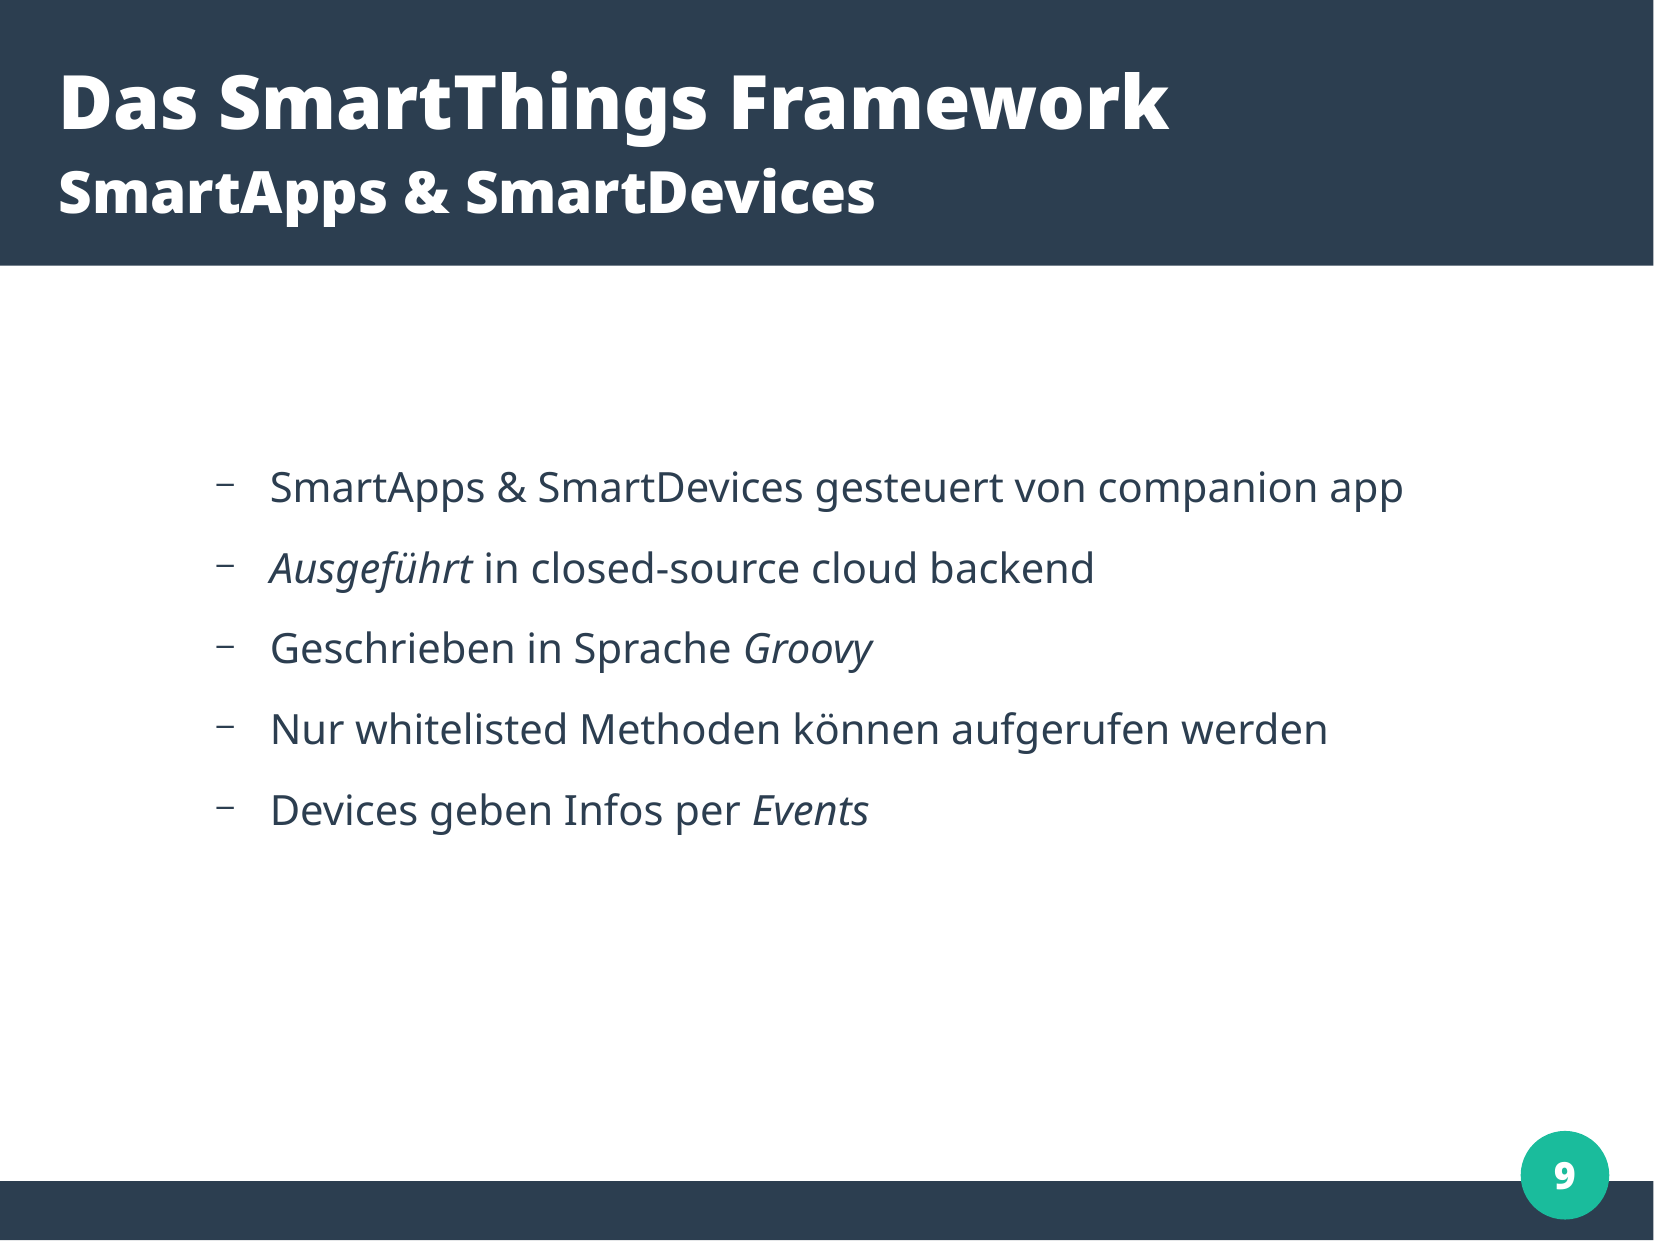

# Das SmartThings Framework SmartApps & SmartDevices
SmartApps & SmartDevices gesteuert von companion app
Ausgeführt in closed-source cloud backend
Geschrieben in Sprache Groovy
Nur whitelisted Methoden können aufgerufen werden
Devices geben Infos per Events
9